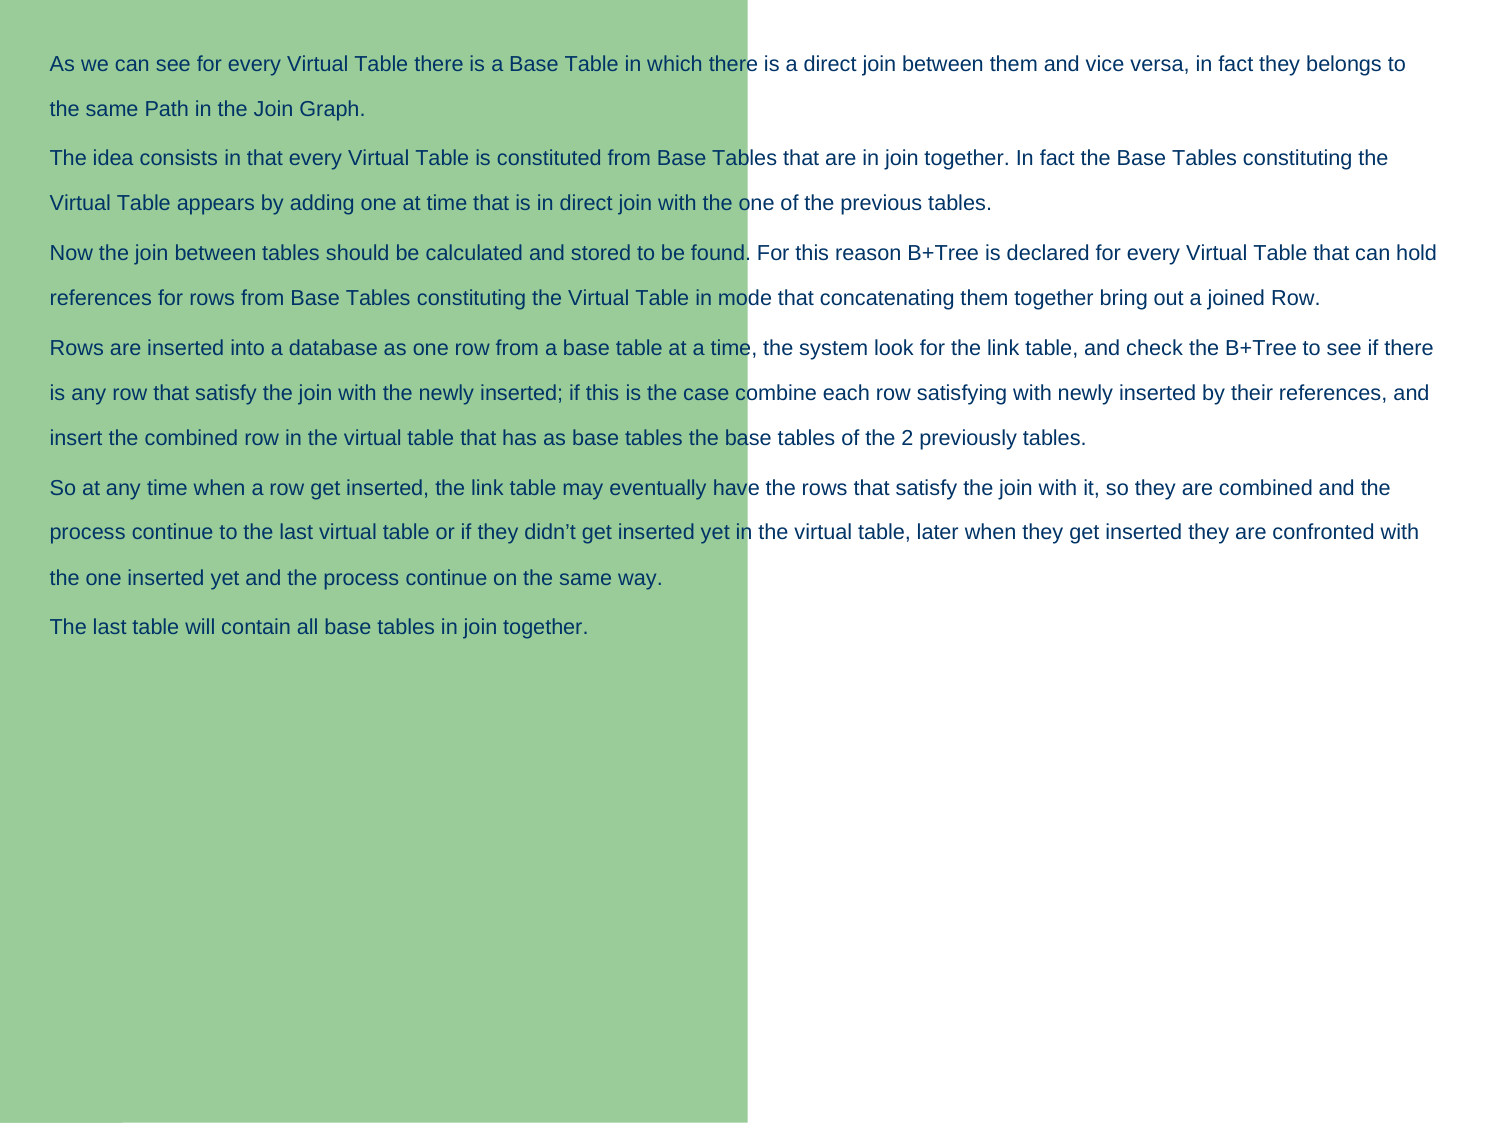

As we can see for every Virtual Table there is a Base Table in which there is a direct join between them and vice versa, in fact they belongs to the same Path in the Join Graph.
The idea consists in that every Virtual Table is constituted from Base Tables that are in join together. In fact the Base Tables constituting the Virtual Table appears by adding one at time that is in direct join with the one of the previous tables.
Now the join between tables should be calculated and stored to be found. For this reason B+Tree is declared for every Virtual Table that can hold references for rows from Base Tables constituting the Virtual Table in mode that concatenating them together bring out a joined Row.
Rows are inserted into a database as one row from a base table at a time, the system look for the link table, and check the B+Tree to see if there is any row that satisfy the join with the newly inserted; if this is the case combine each row satisfying with newly inserted by their references, and insert the combined row in the virtual table that has as base tables the base tables of the 2 previously tables.
So at any time when a row get inserted, the link table may eventually have the rows that satisfy the join with it, so they are combined and the process continue to the last virtual table or if they didn’t get inserted yet in the virtual table, later when they get inserted they are confronted with the one inserted yet and the process continue on the same way.
The last table will contain all base tables in join together.